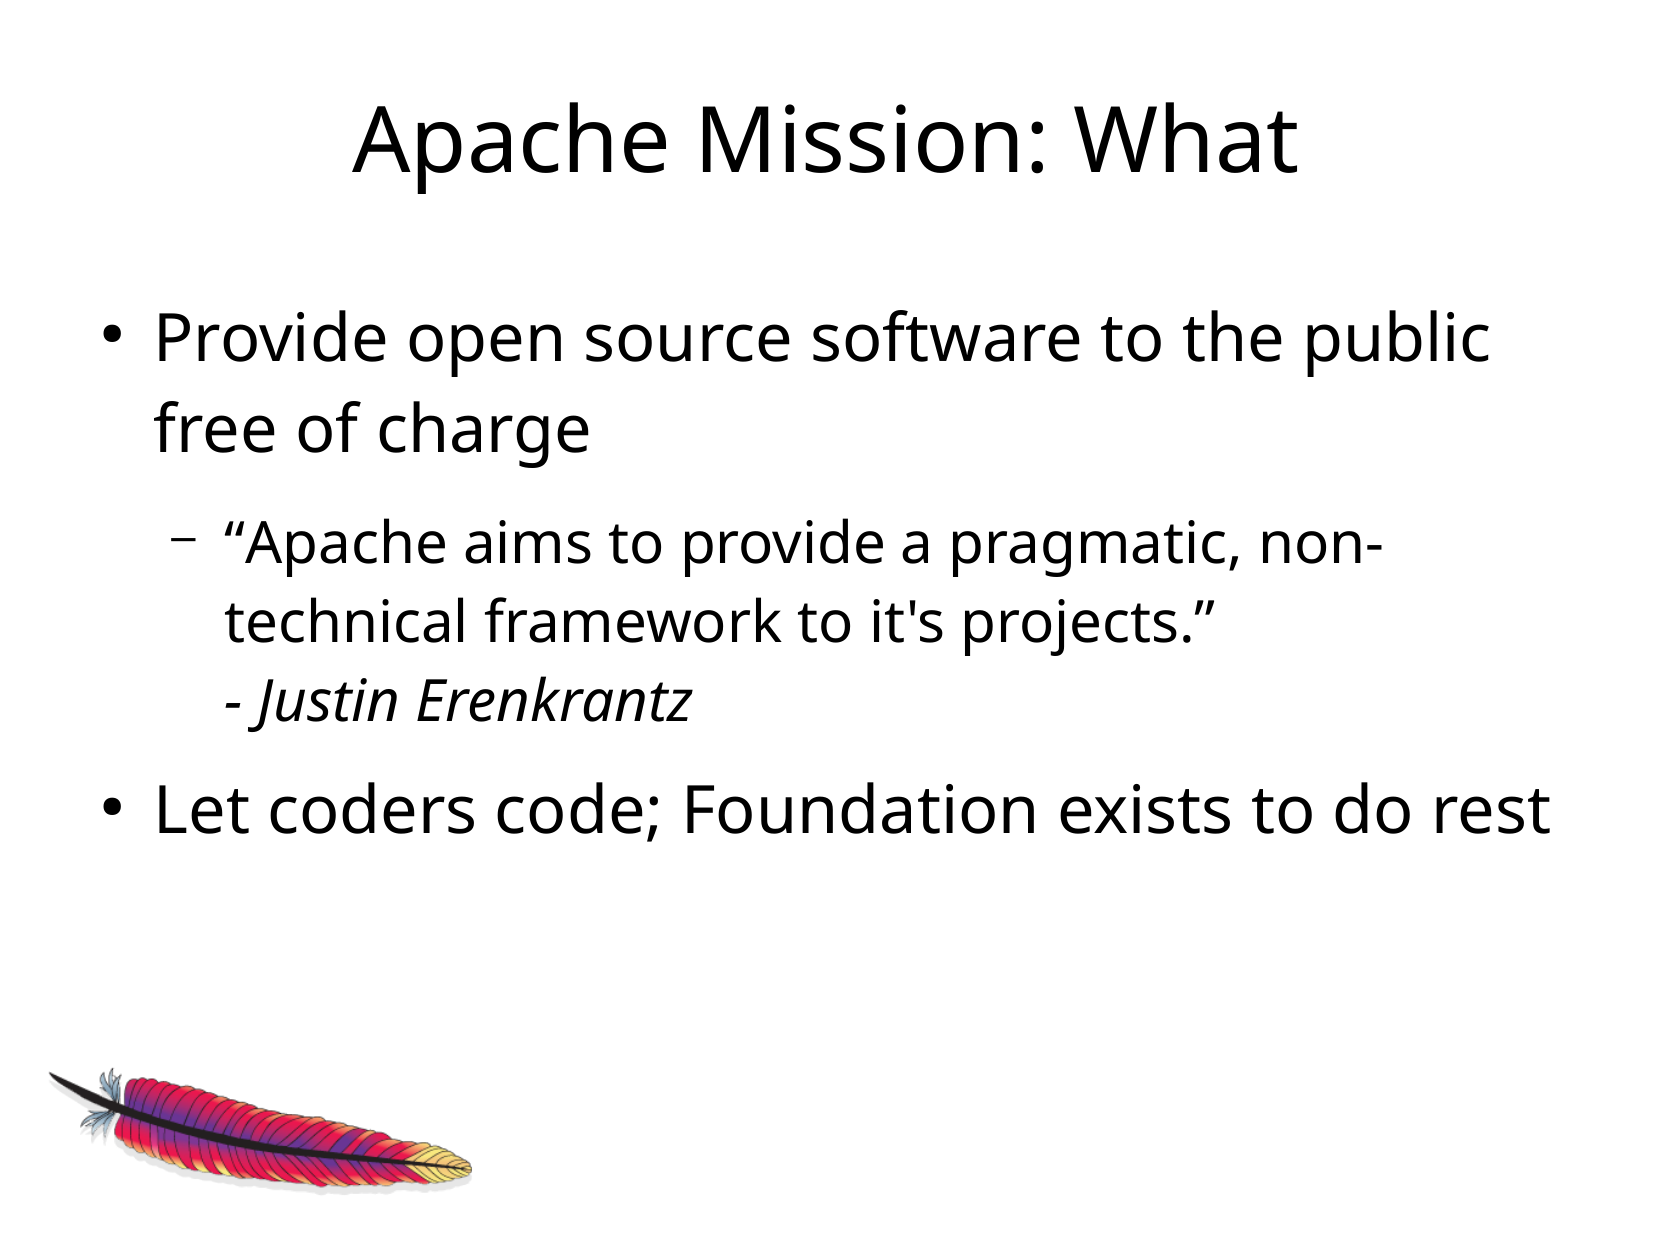

# Apache Mission: What
Provide open source software to the public free of charge
“Apache aims to provide a pragmatic, non-technical framework to it's projects.”
- Justin Erenkrantz
Let coders code; Foundation exists to do rest